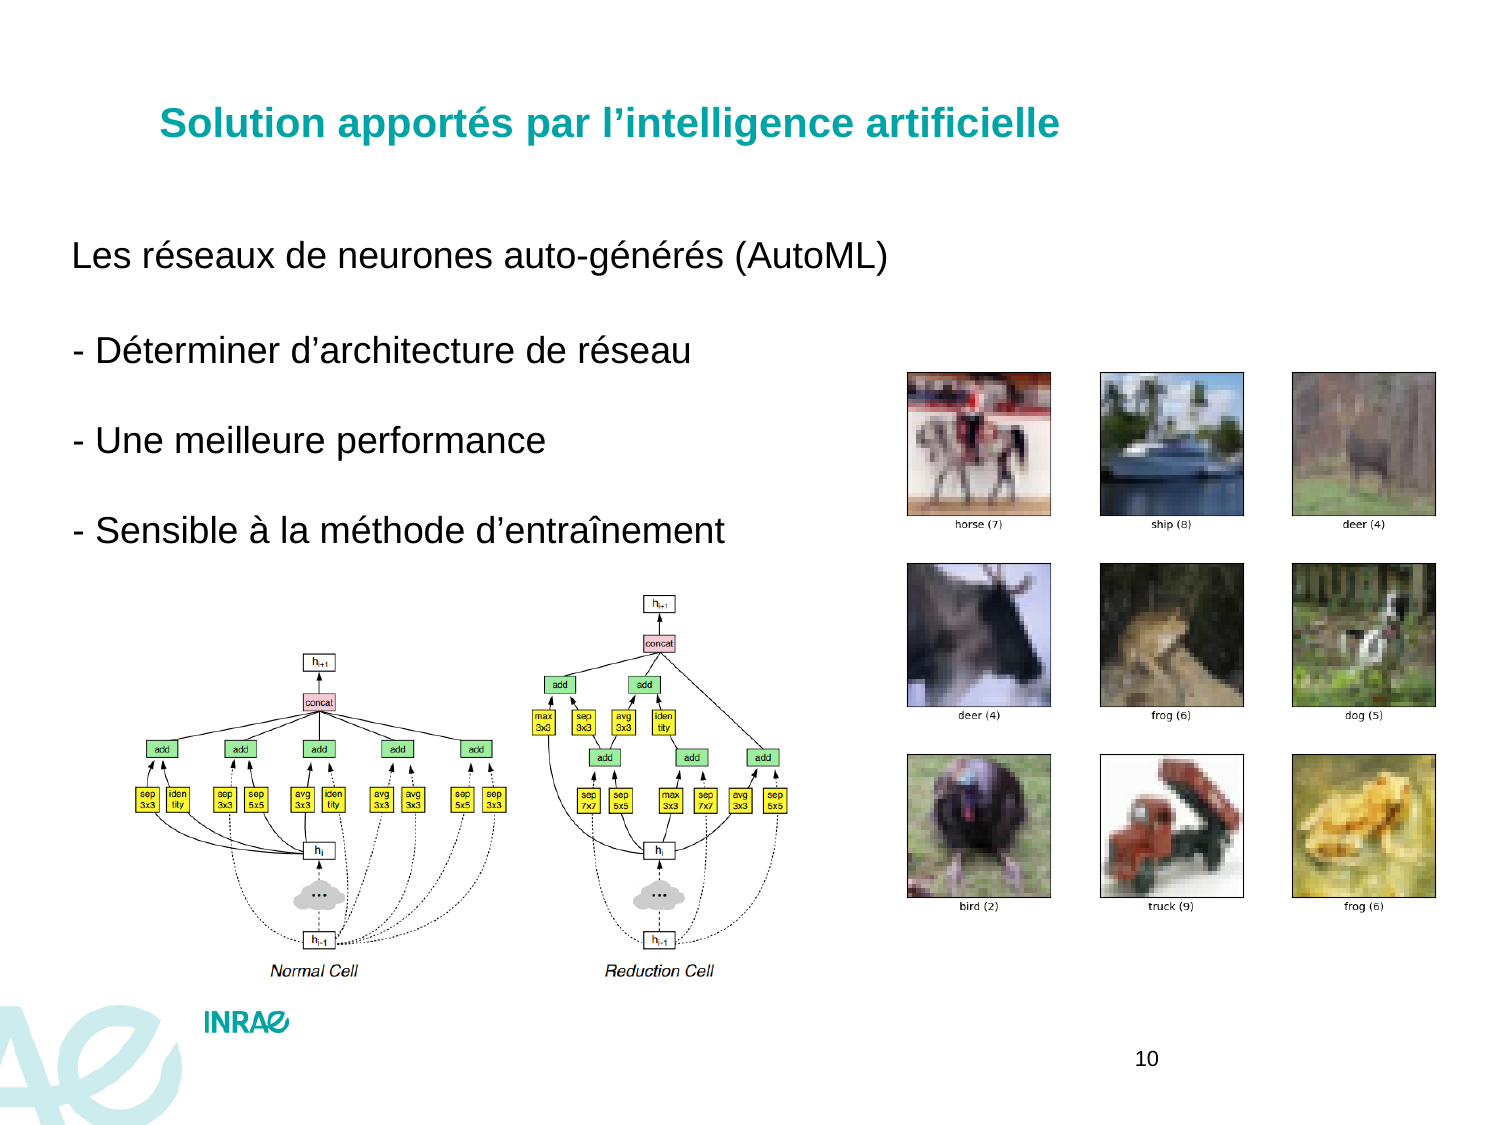

Solution apportés par l’intelligence artificielle
Les réseaux de neurones auto-générés (AutoML)
- Déterminer d’architecture de réseau
- Une meilleure performance
- Sensible à la méthode d’entraînement